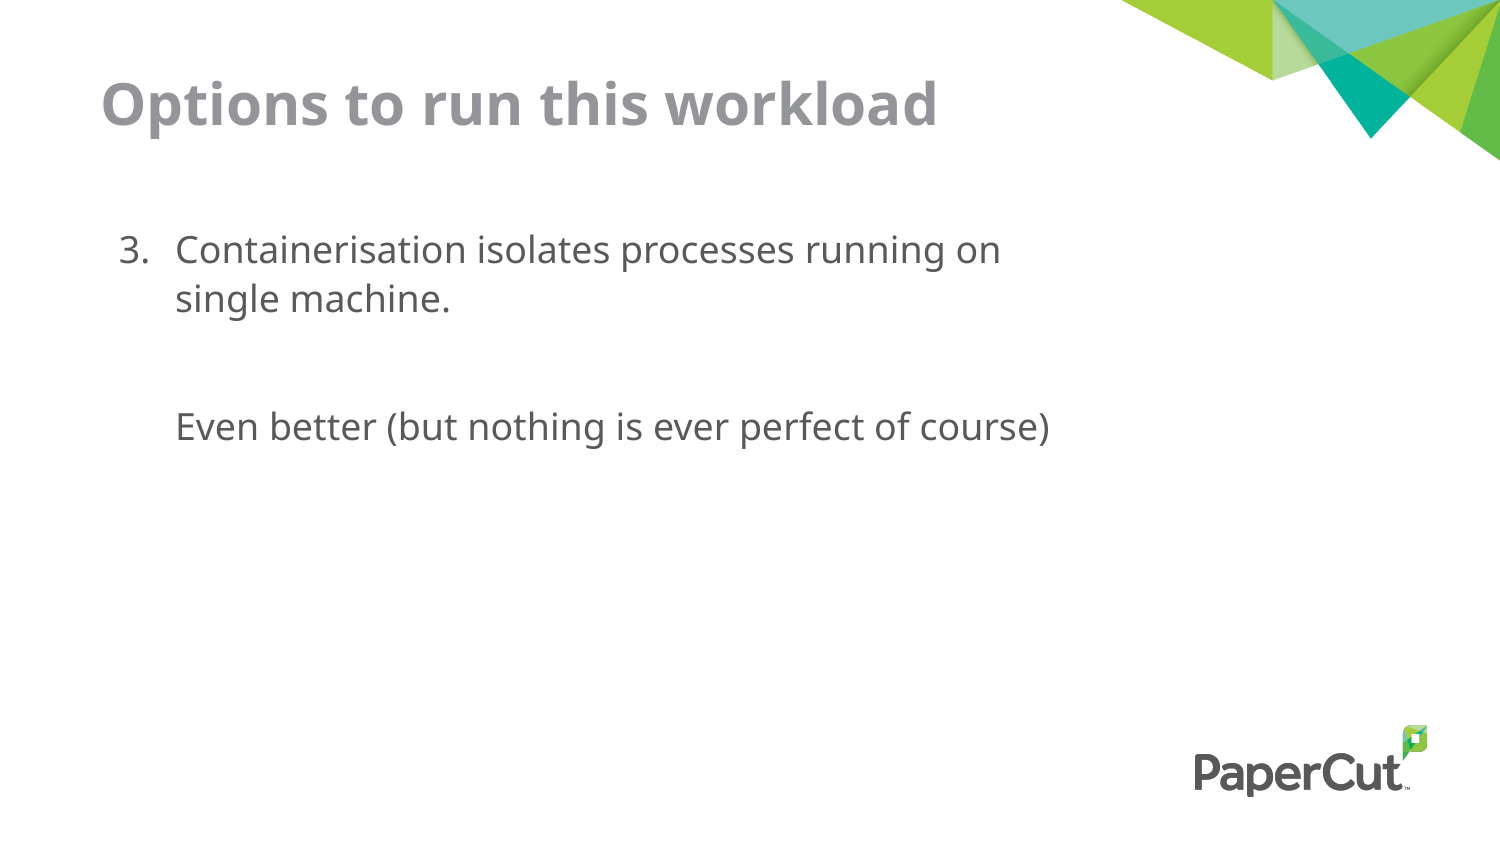

# Options to run this workload
Containerisation isolates processes running on single machine.
Even better (but nothing is ever perfect of course)